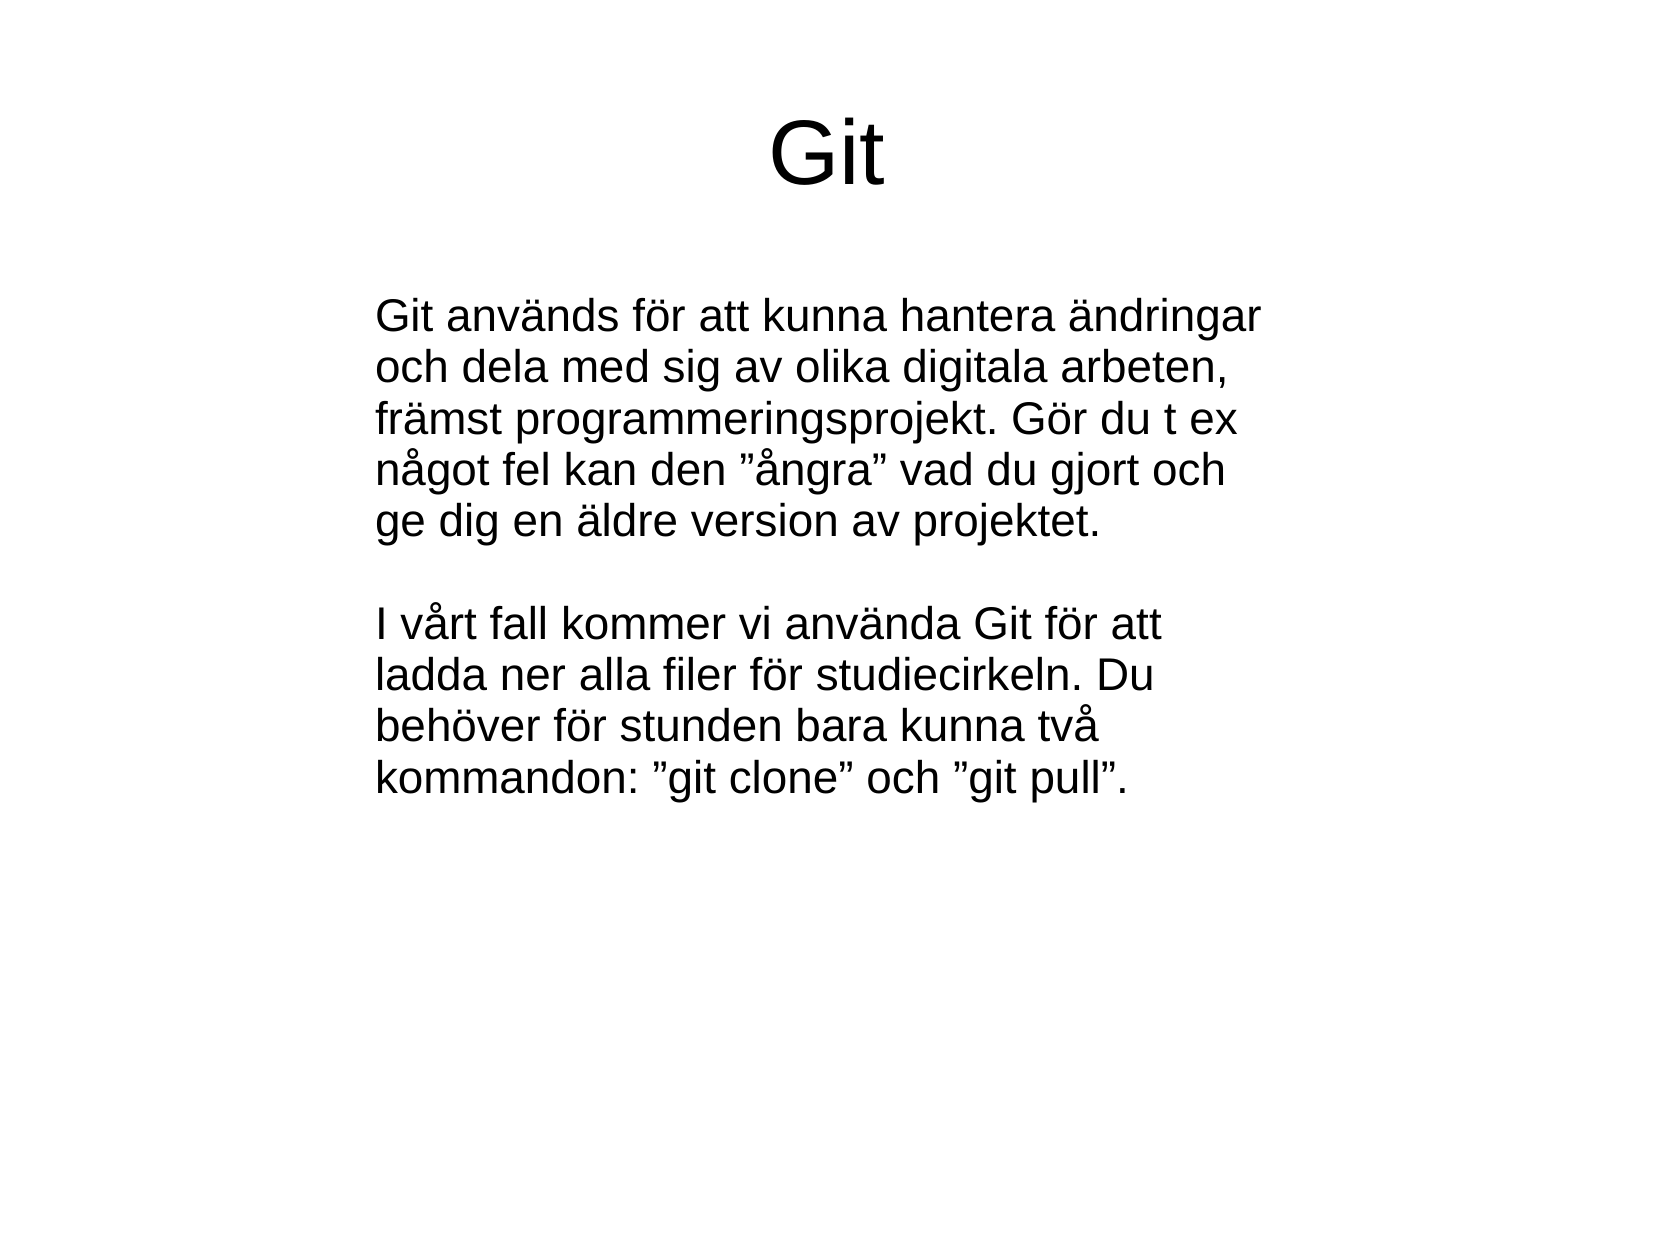

# Git
Git används för att kunna hantera ändringar och dela med sig av olika digitala arbeten, främst programmeringsprojekt. Gör du t ex något fel kan den ”ångra” vad du gjort och ge dig en äldre version av projektet.
I vårt fall kommer vi använda Git för att ladda ner alla filer för studiecirkeln. Du behöver för stunden bara kunna två kommandon: ”git clone” och ”git pull”.